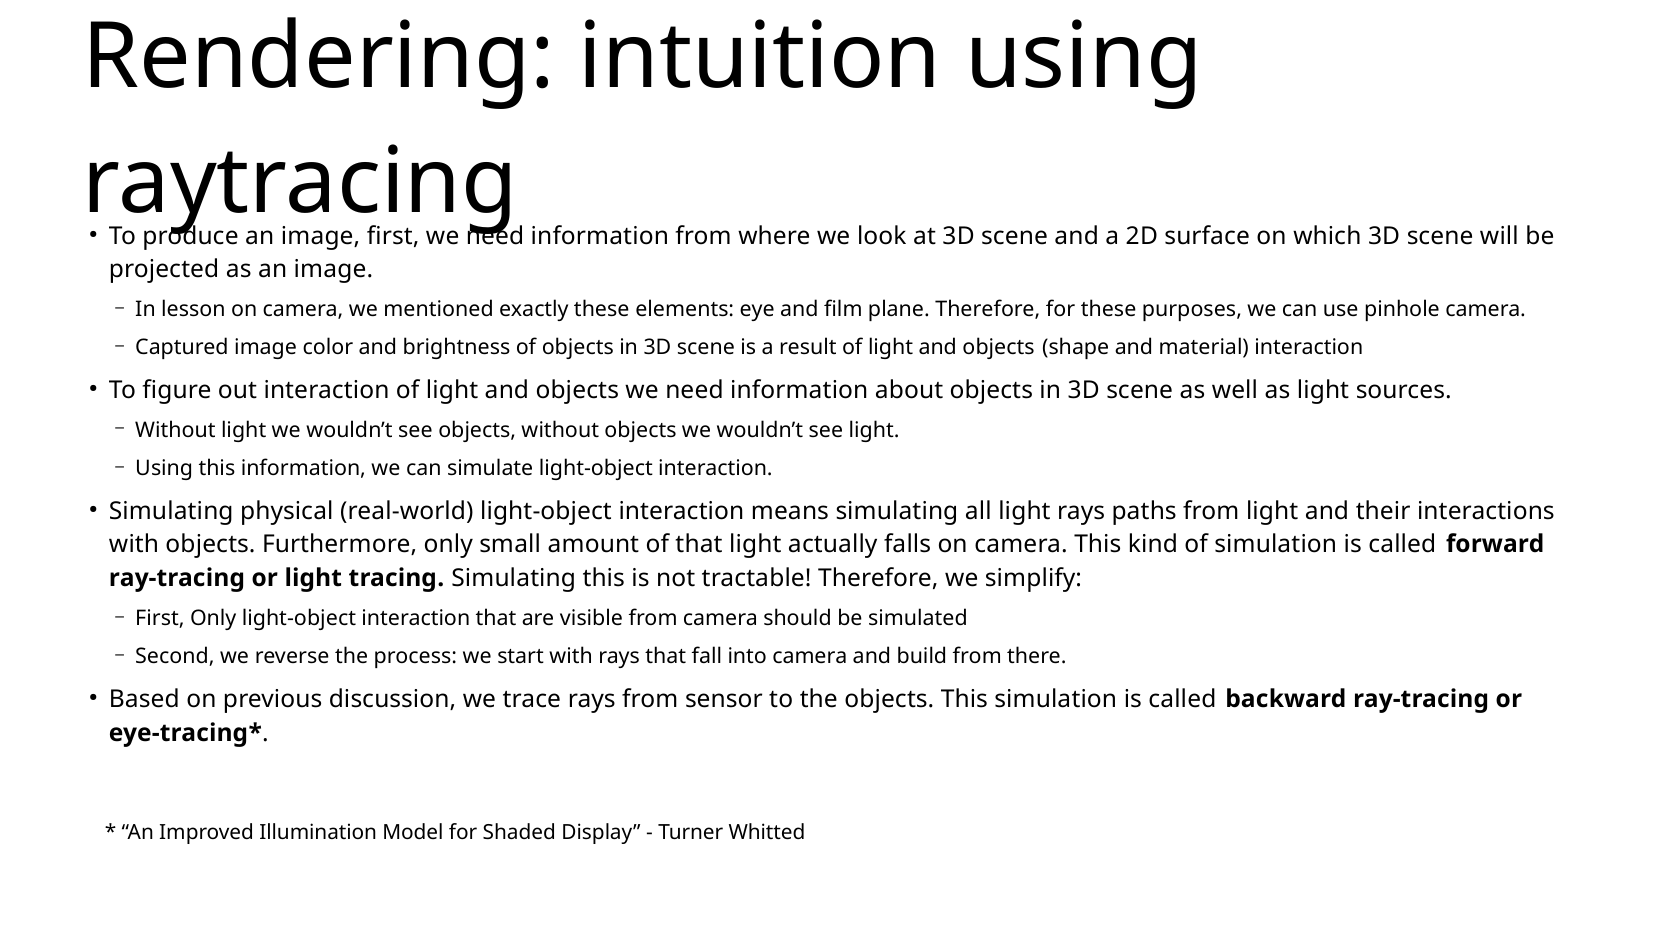

# Rendering: intuition using raytracing
To produce an image, first, we need information from where we look at 3D scene and a 2D surface on which 3D scene will be projected as an image.
In lesson on camera, we mentioned exactly these elements: eye and film plane. Therefore, for these purposes, we can use pinhole camera.
Captured image color and brightness of objects in 3D scene is a result of light and objects (shape and material) interaction
To figure out interaction of light and objects we need information about objects in 3D scene as well as light sources.
Without light we wouldn’t see objects, without objects we wouldn’t see light.
Using this information, we can simulate light-object interaction.
Simulating physical (real-world) light-object interaction means simulating all light rays paths from light and their interactions with objects. Furthermore, only small amount of that light actually falls on camera. This kind of simulation is called forward ray-tracing or light tracing. Simulating this is not tractable! Therefore, we simplify:
First, Only light-object interaction that are visible from camera should be simulated
Second, we reverse the process: we start with rays that fall into camera and build from there.
Based on previous discussion, we trace rays from sensor to the objects. This simulation is called backward ray-tracing or eye-tracing*.
* “An Improved Illumination Model for Shaded Display” - Turner Whitted